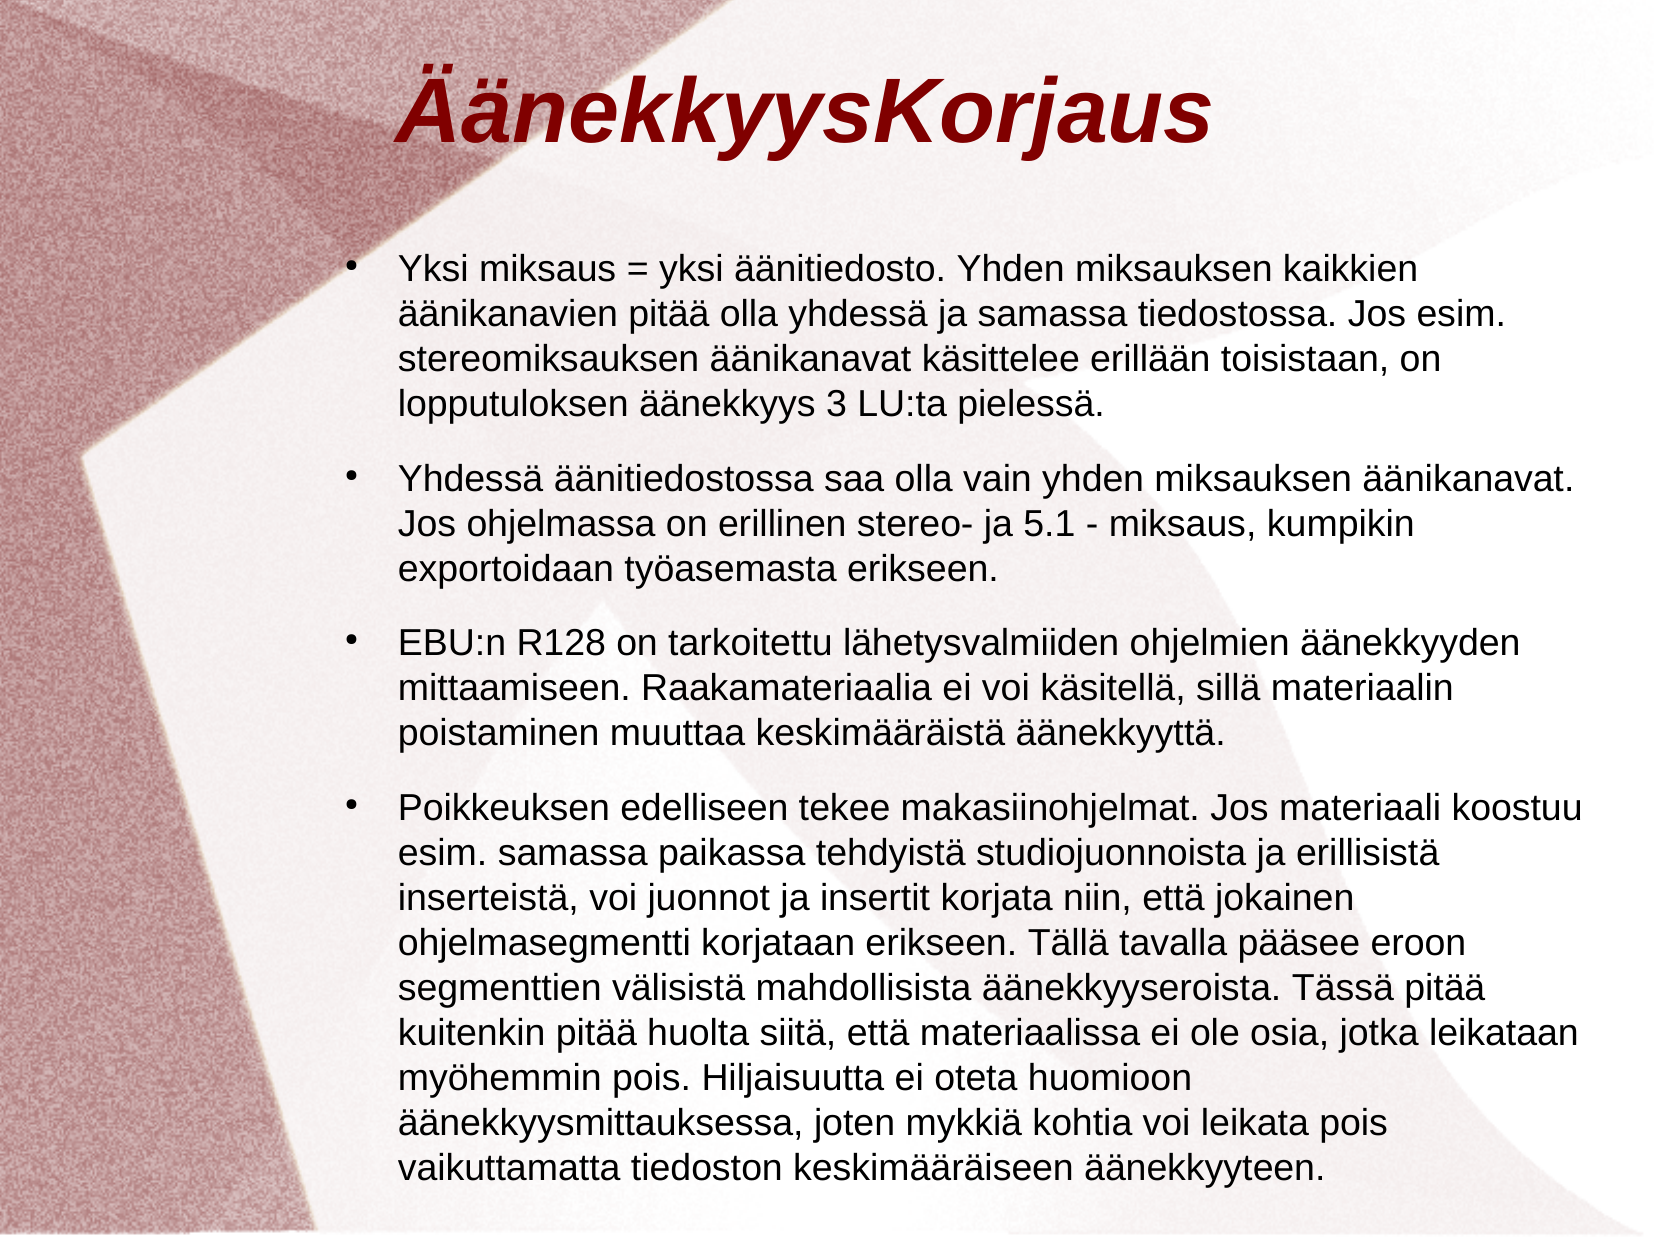

# ÄänekkyysKorjaus
Yksi miksaus = yksi äänitiedosto. Yhden miksauksen kaikkien äänikanavien pitää olla yhdessä ja samassa tiedostossa. Jos esim. stereomiksauksen äänikanavat käsittelee erillään toisistaan, on lopputuloksen äänekkyys 3 LU:ta pielessä.
Yhdessä äänitiedostossa saa olla vain yhden miksauksen äänikanavat. Jos ohjelmassa on erillinen stereo- ja 5.1 - miksaus, kumpikin exportoidaan työasemasta erikseen.
EBU:n R128 on tarkoitettu lähetysvalmiiden ohjelmien äänekkyyden mittaamiseen. Raakamateriaalia ei voi käsitellä, sillä materiaalin poistaminen muuttaa keskimääräistä äänekkyyttä.
Poikkeuksen edelliseen tekee makasiinohjelmat. Jos materiaali koostuu esim. samassa paikassa tehdyistä studiojuonnoista ja erillisistä inserteistä, voi juonnot ja insertit korjata niin, että jokainen ohjelmasegmentti korjataan erikseen. Tällä tavalla pääsee eroon segmenttien välisistä mahdollisista äänekkyyseroista. Tässä pitää kuitenkin pitää huolta siitä, että materiaalissa ei ole osia, jotka leikataan myöhemmin pois. Hiljaisuutta ei oteta huomioon äänekkyysmittauksessa, joten mykkiä kohtia voi leikata pois vaikuttamatta tiedoston keskimääräiseen äänekkyyteen.